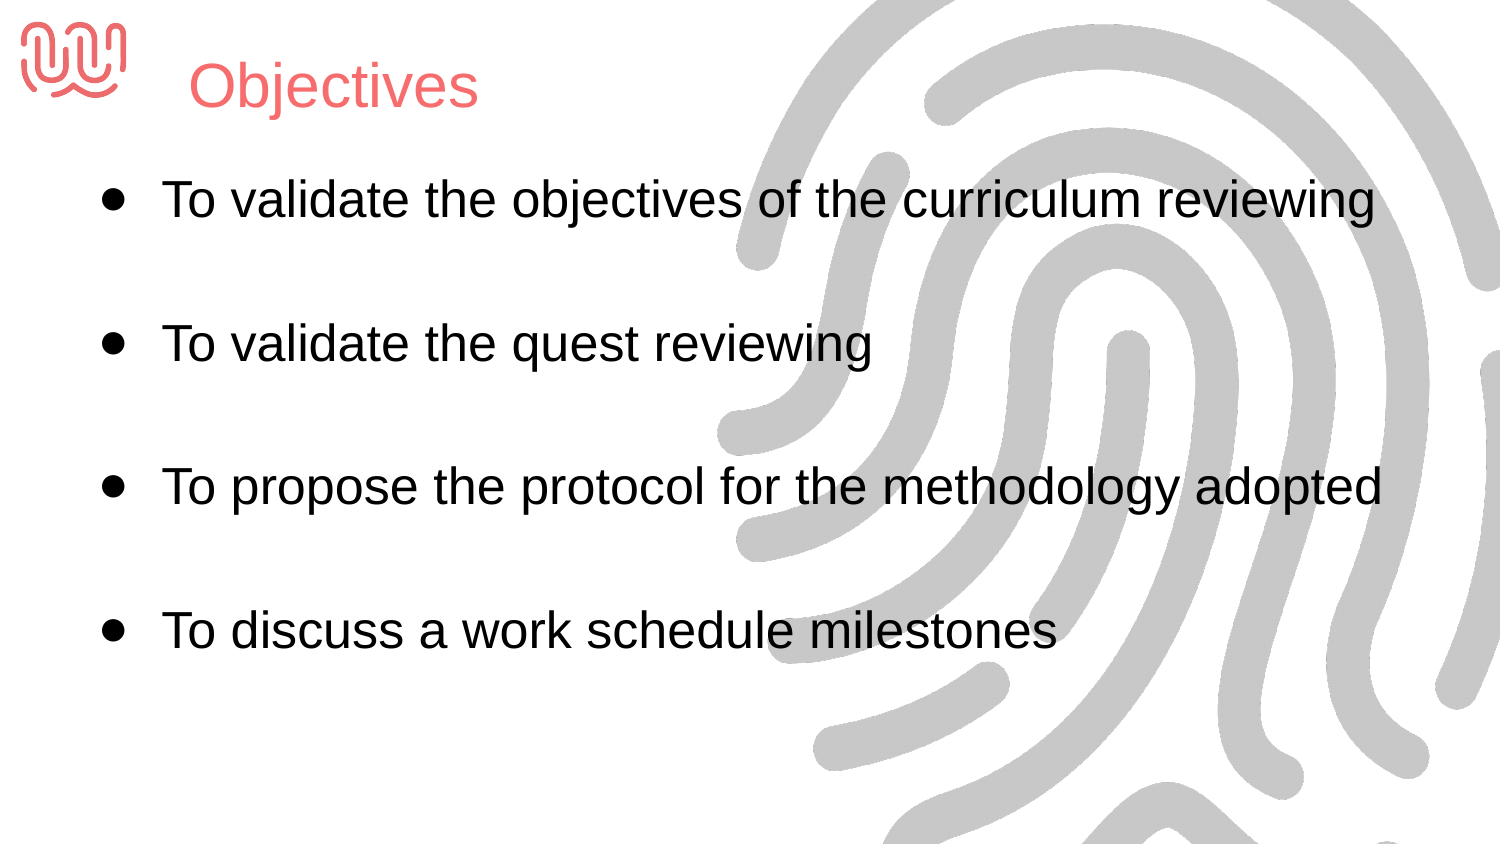

# Objectives
To validate the objectives of the curriculum reviewing
To validate the quest reviewing
To propose the protocol for the methodology adopted
To discuss a work schedule milestones